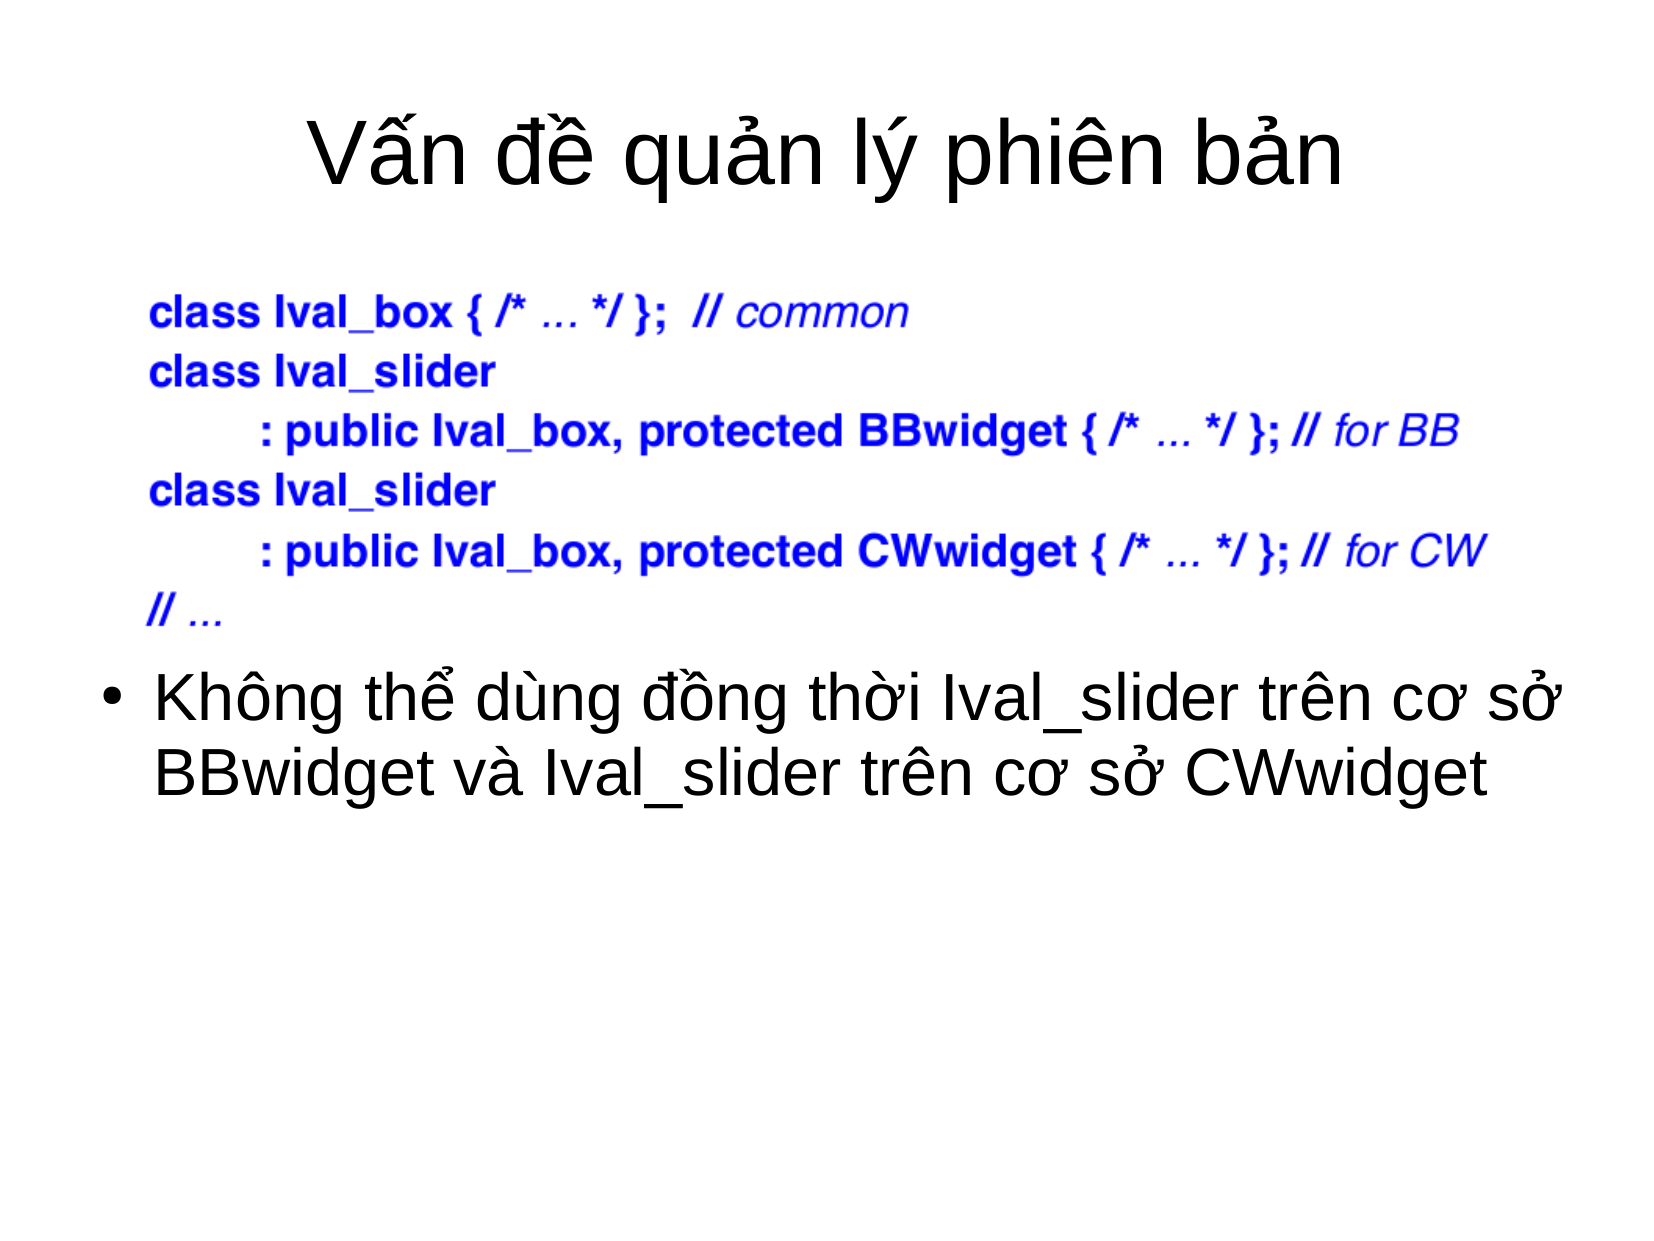

# Vấn đề quản lý phiên bản
Không thể dùng đồng thời Ival_slider trên cơ sở BBwidget và Ival_slider trên cơ sở CWwidget